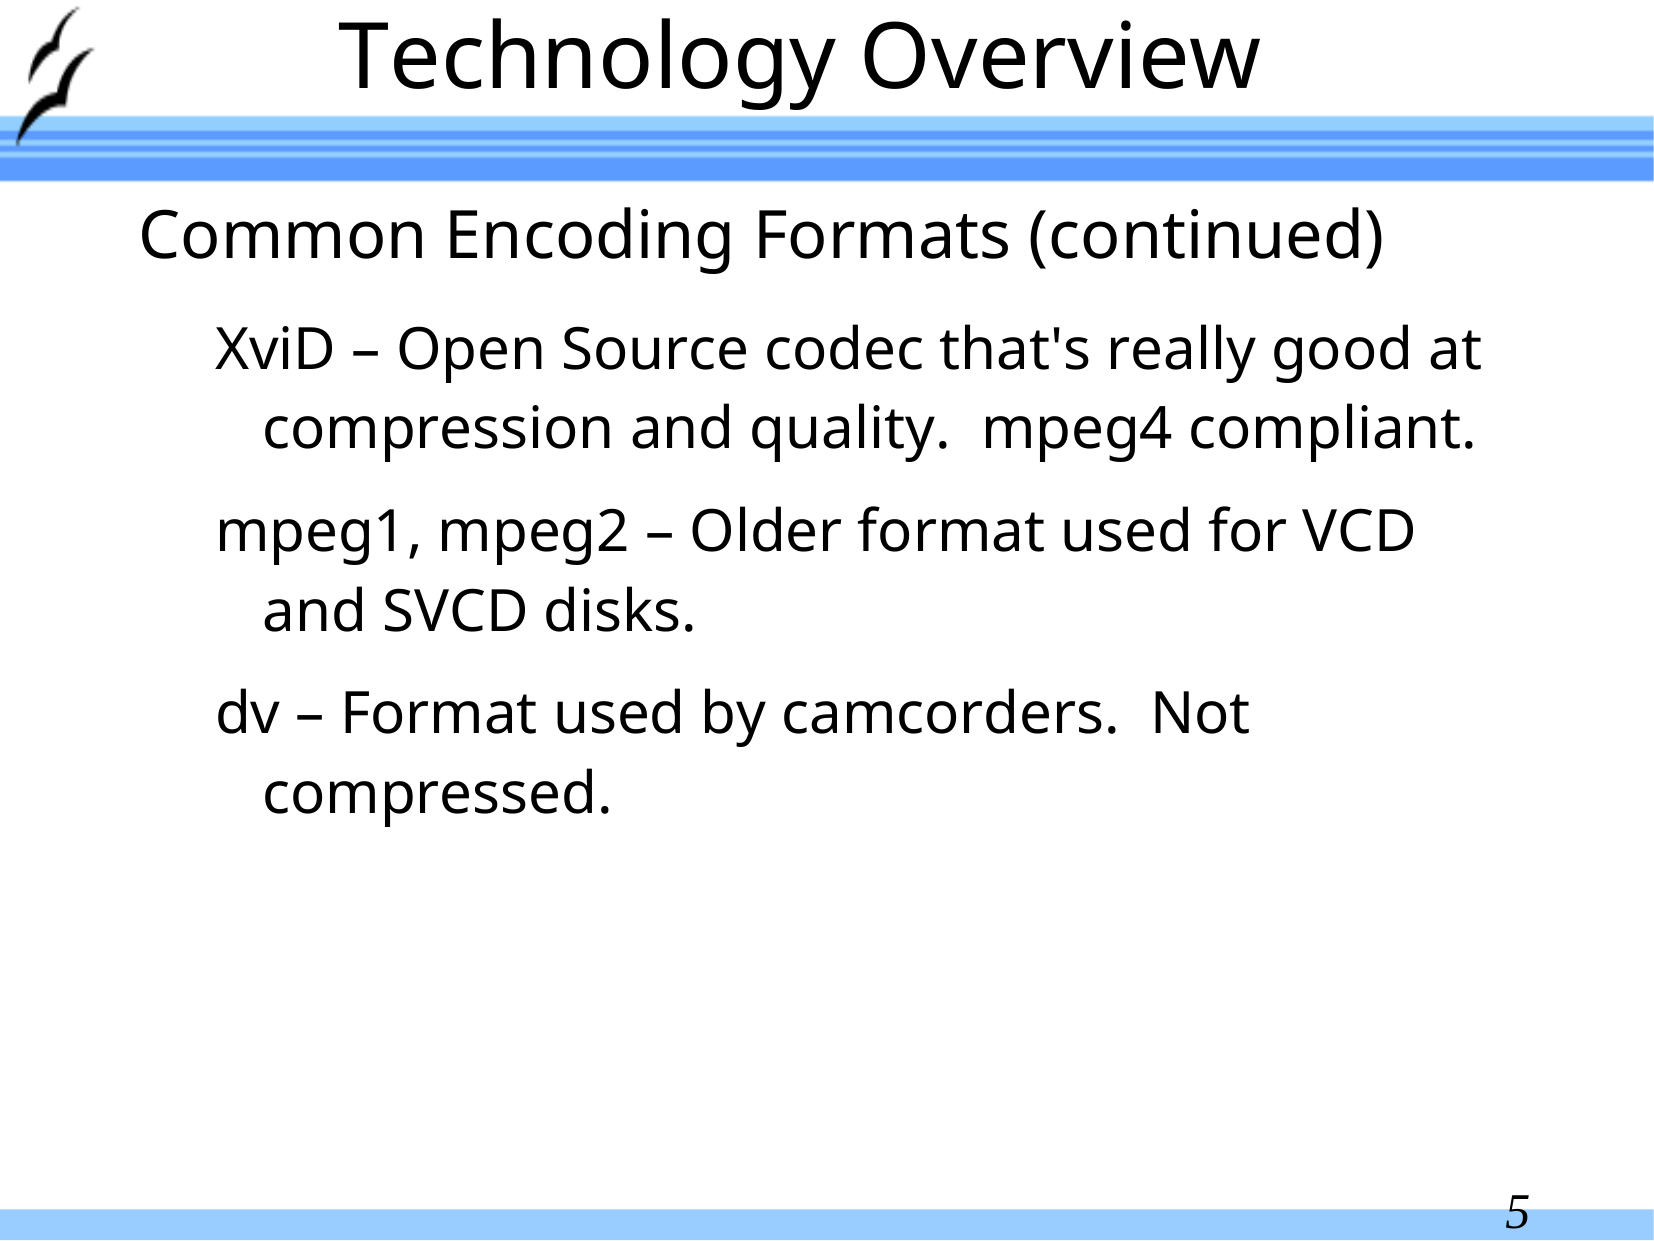

# Technology Overview
Common Encoding Formats (continued)
XviD – Open Source codec that's really good at compression and quality. mpeg4 compliant.
mpeg1, mpeg2 – Older format used for VCD and SVCD disks.
dv – Format used by camcorders. Not compressed.